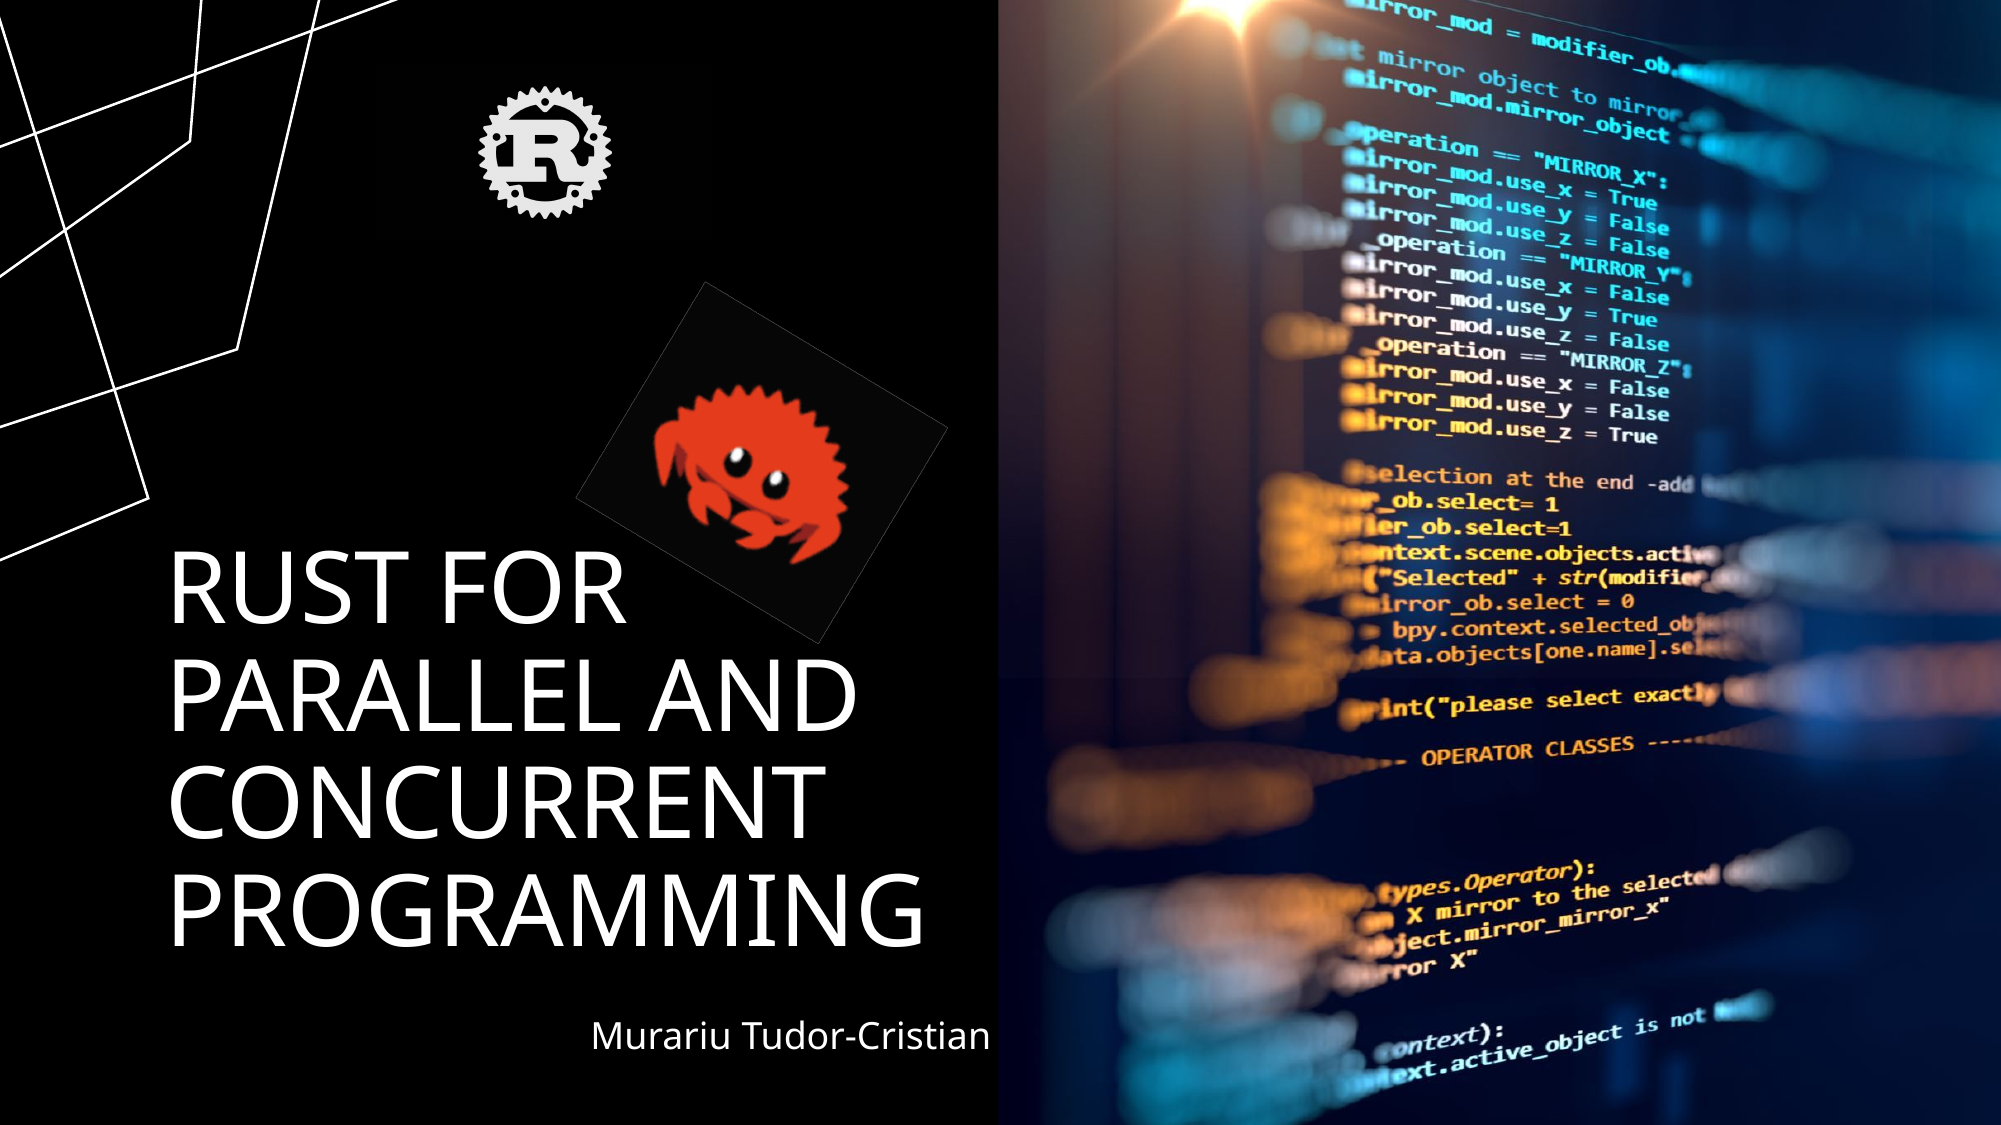

# Rust for Parallel and Concurrent Programming
Murariu Tudor-Cristian